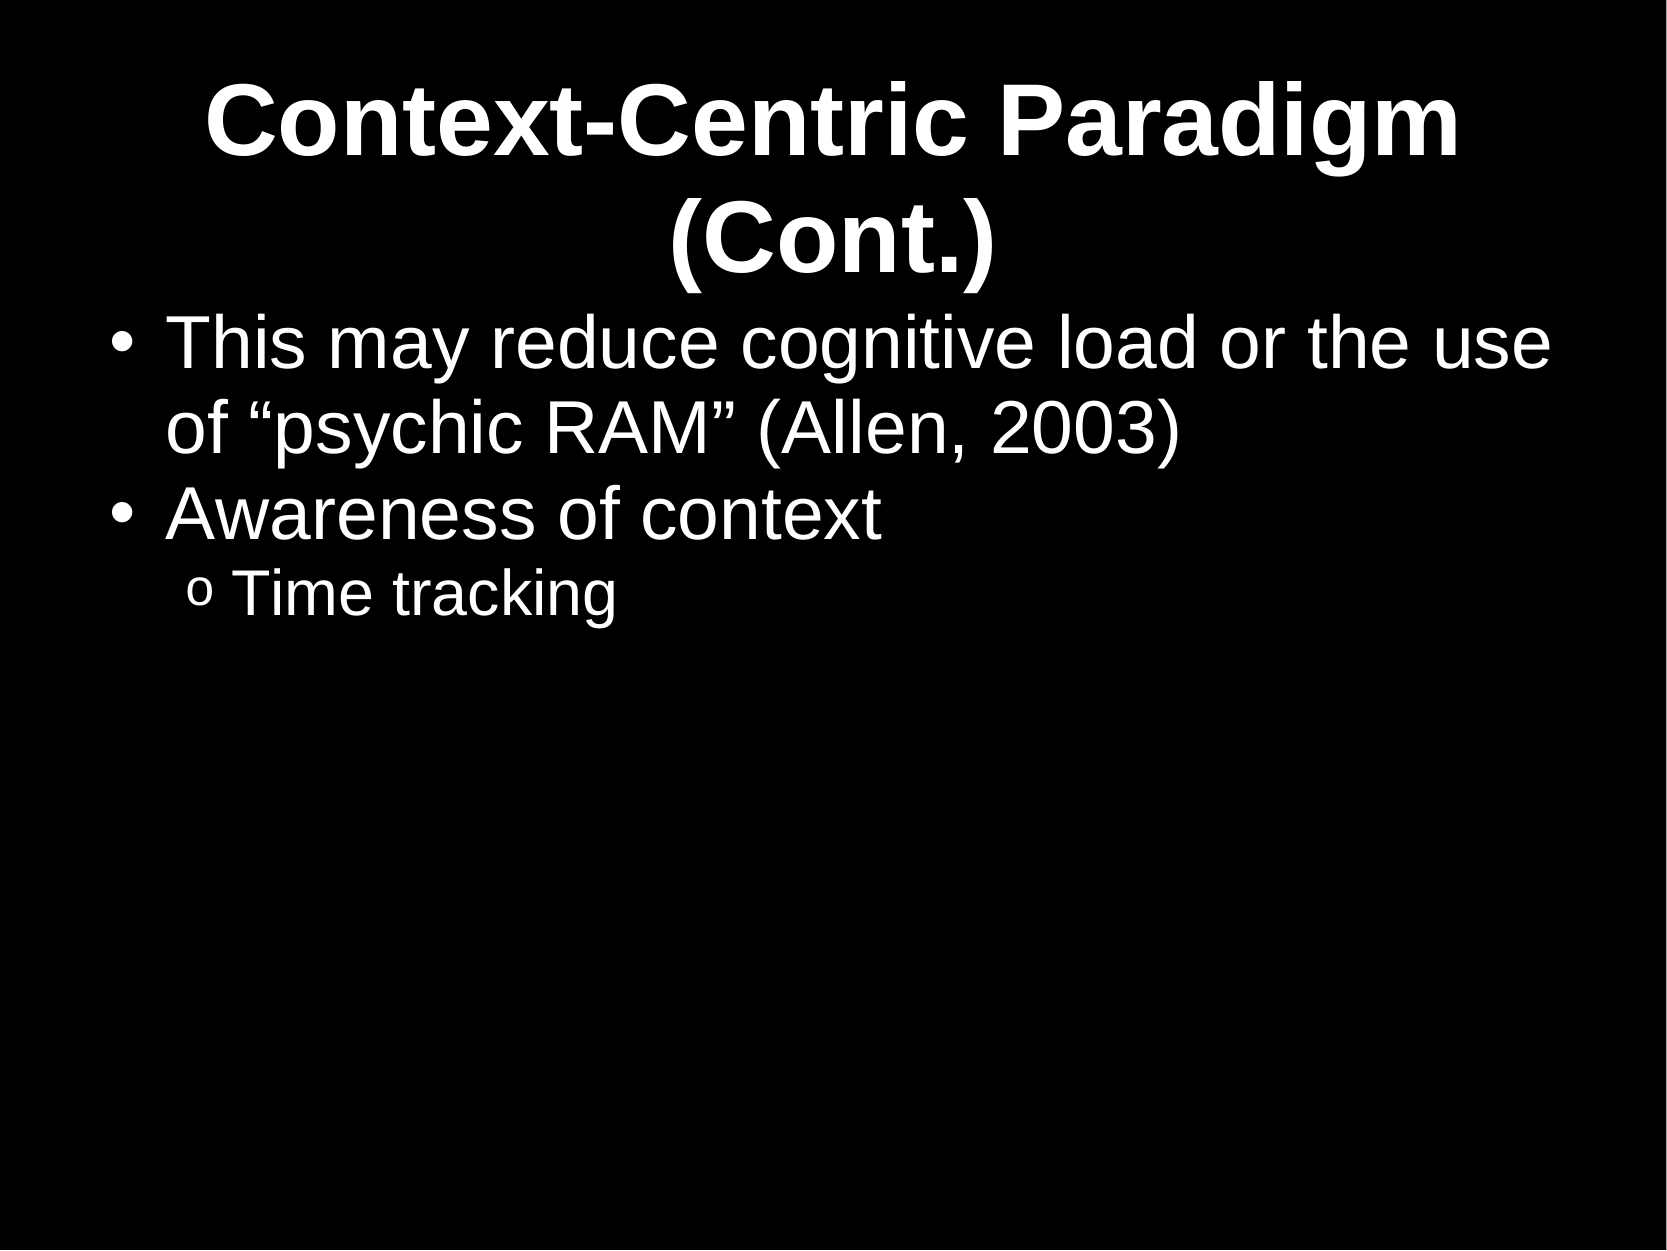

Context-Centric Paradigm (Cont.)
This may reduce cognitive load or the use of “psychic RAM” (Allen, 2003)
Awareness of context
Time tracking